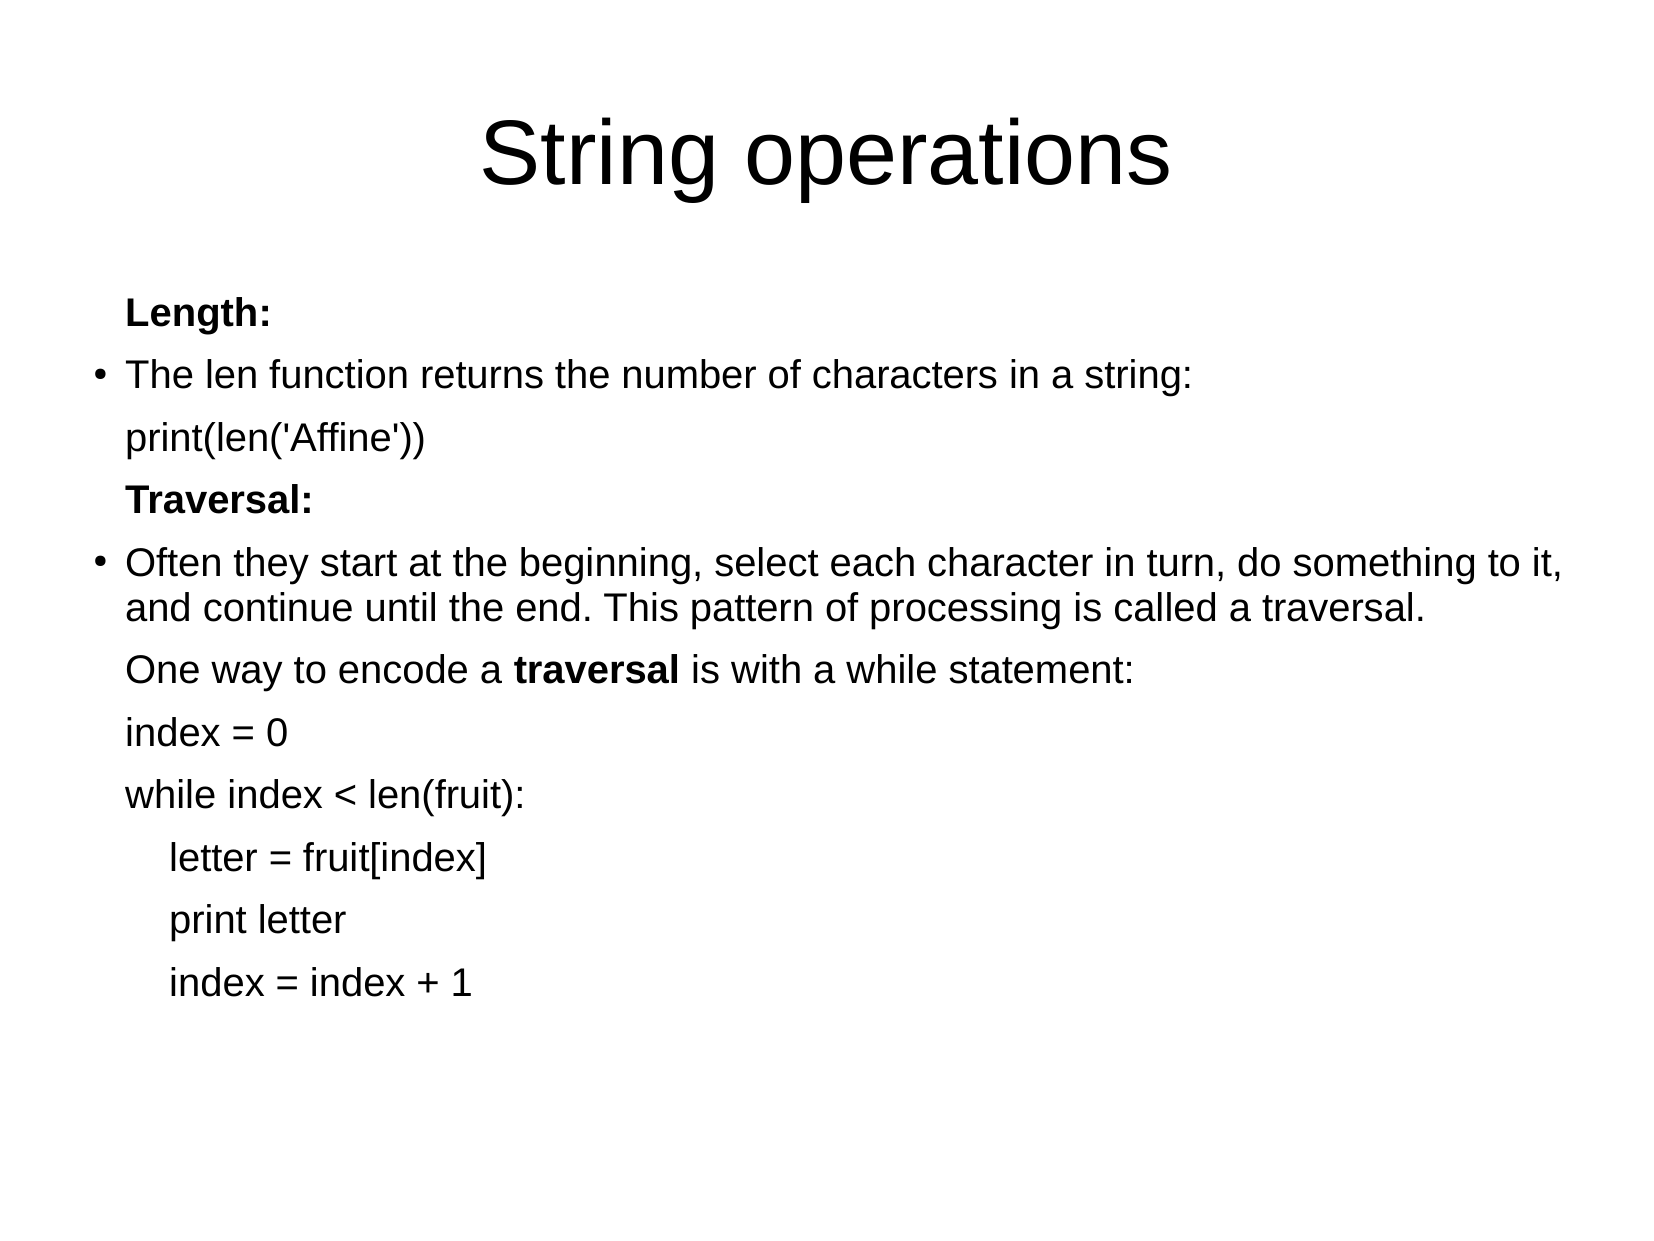

# String operations
Length:
The len function returns the number of characters in a string:
print(len('Affine'))
Traversal:
Often they start at the beginning, select each character in turn, do something to it, and continue until the end. This pattern of processing is called a traversal.
One way to encode a traversal is with a while statement:
index = 0
while index < len(fruit):
 letter = fruit[index]
 print letter
 index = index + 1